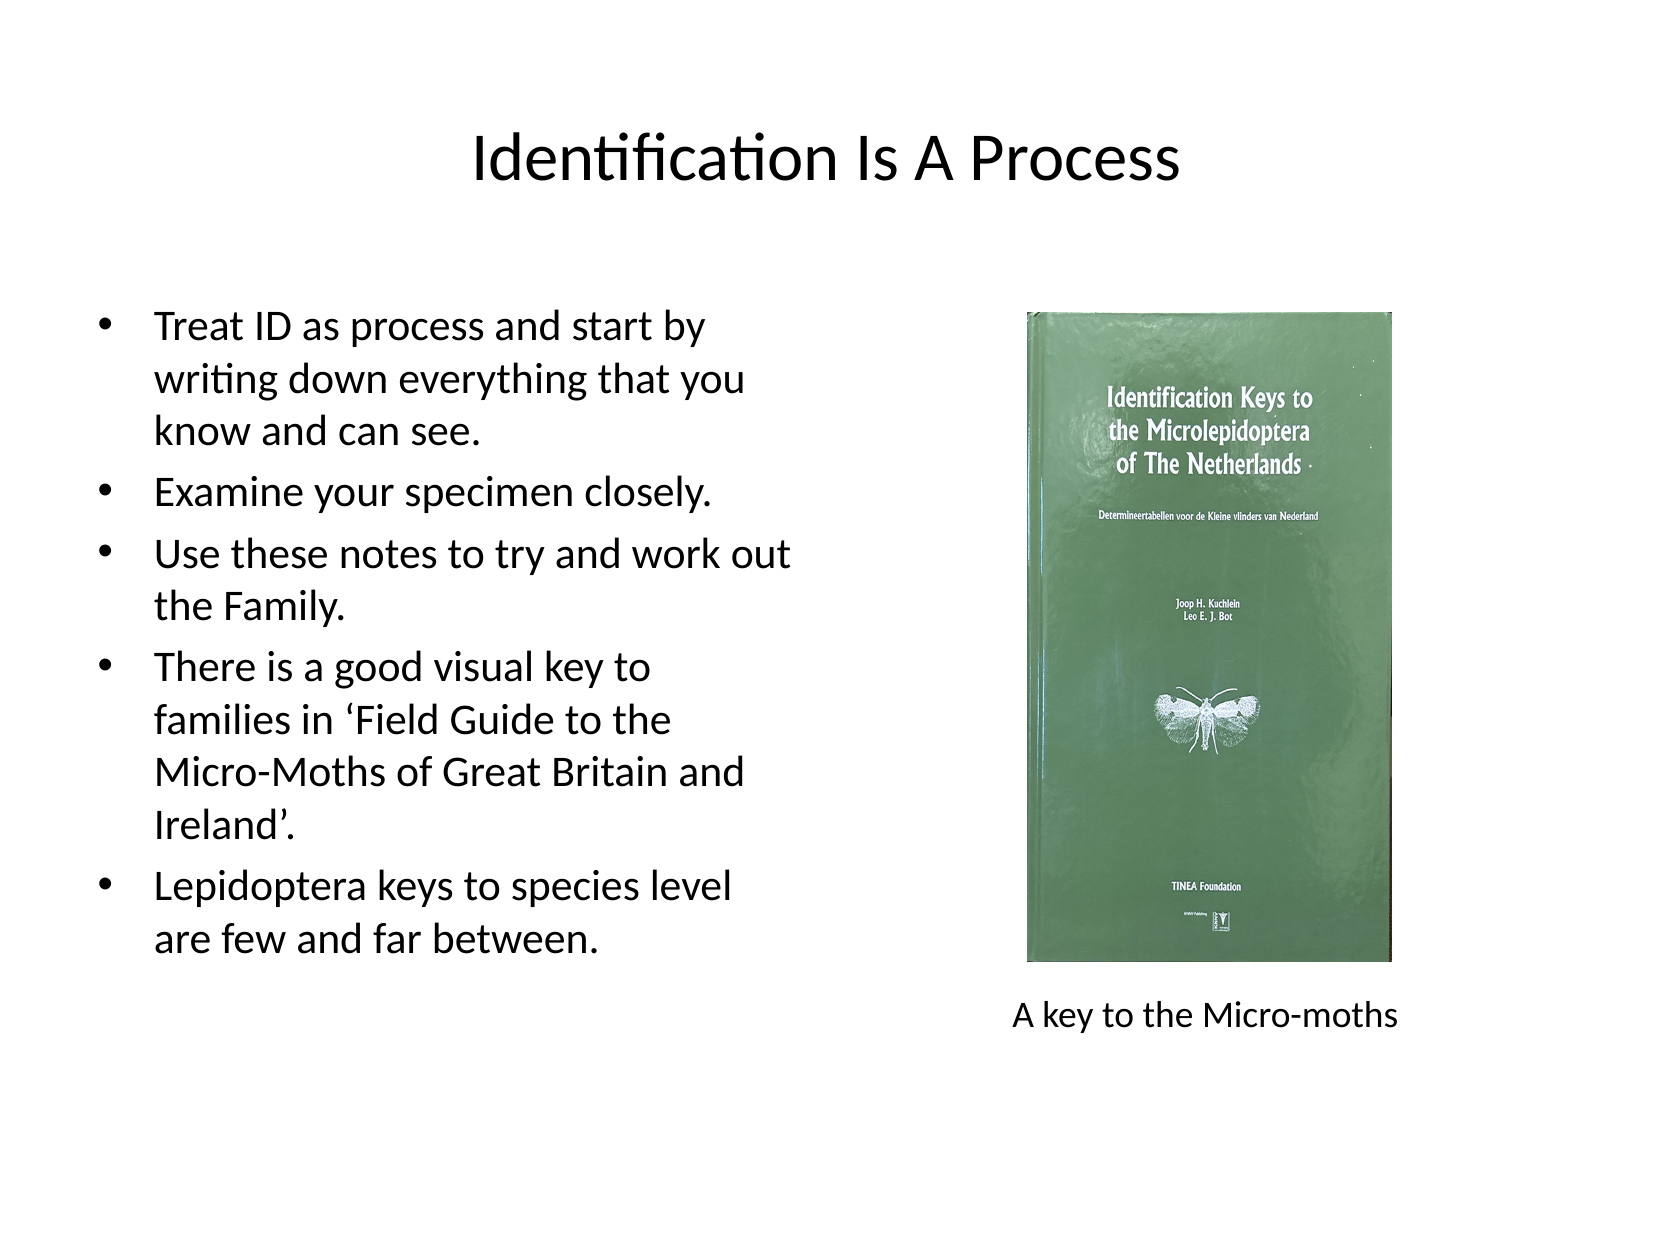

# Identification Is A Process
Treat ID as process and start by writing down everything that you know and can see.
Examine your specimen closely.
Use these notes to try and work out the Family.
There is a good visual key to families in ‘Field Guide to the Micro-Moths of Great Britain and Ireland’.
Lepidoptera keys to species level are few and far between.
A key to the Micro-moths